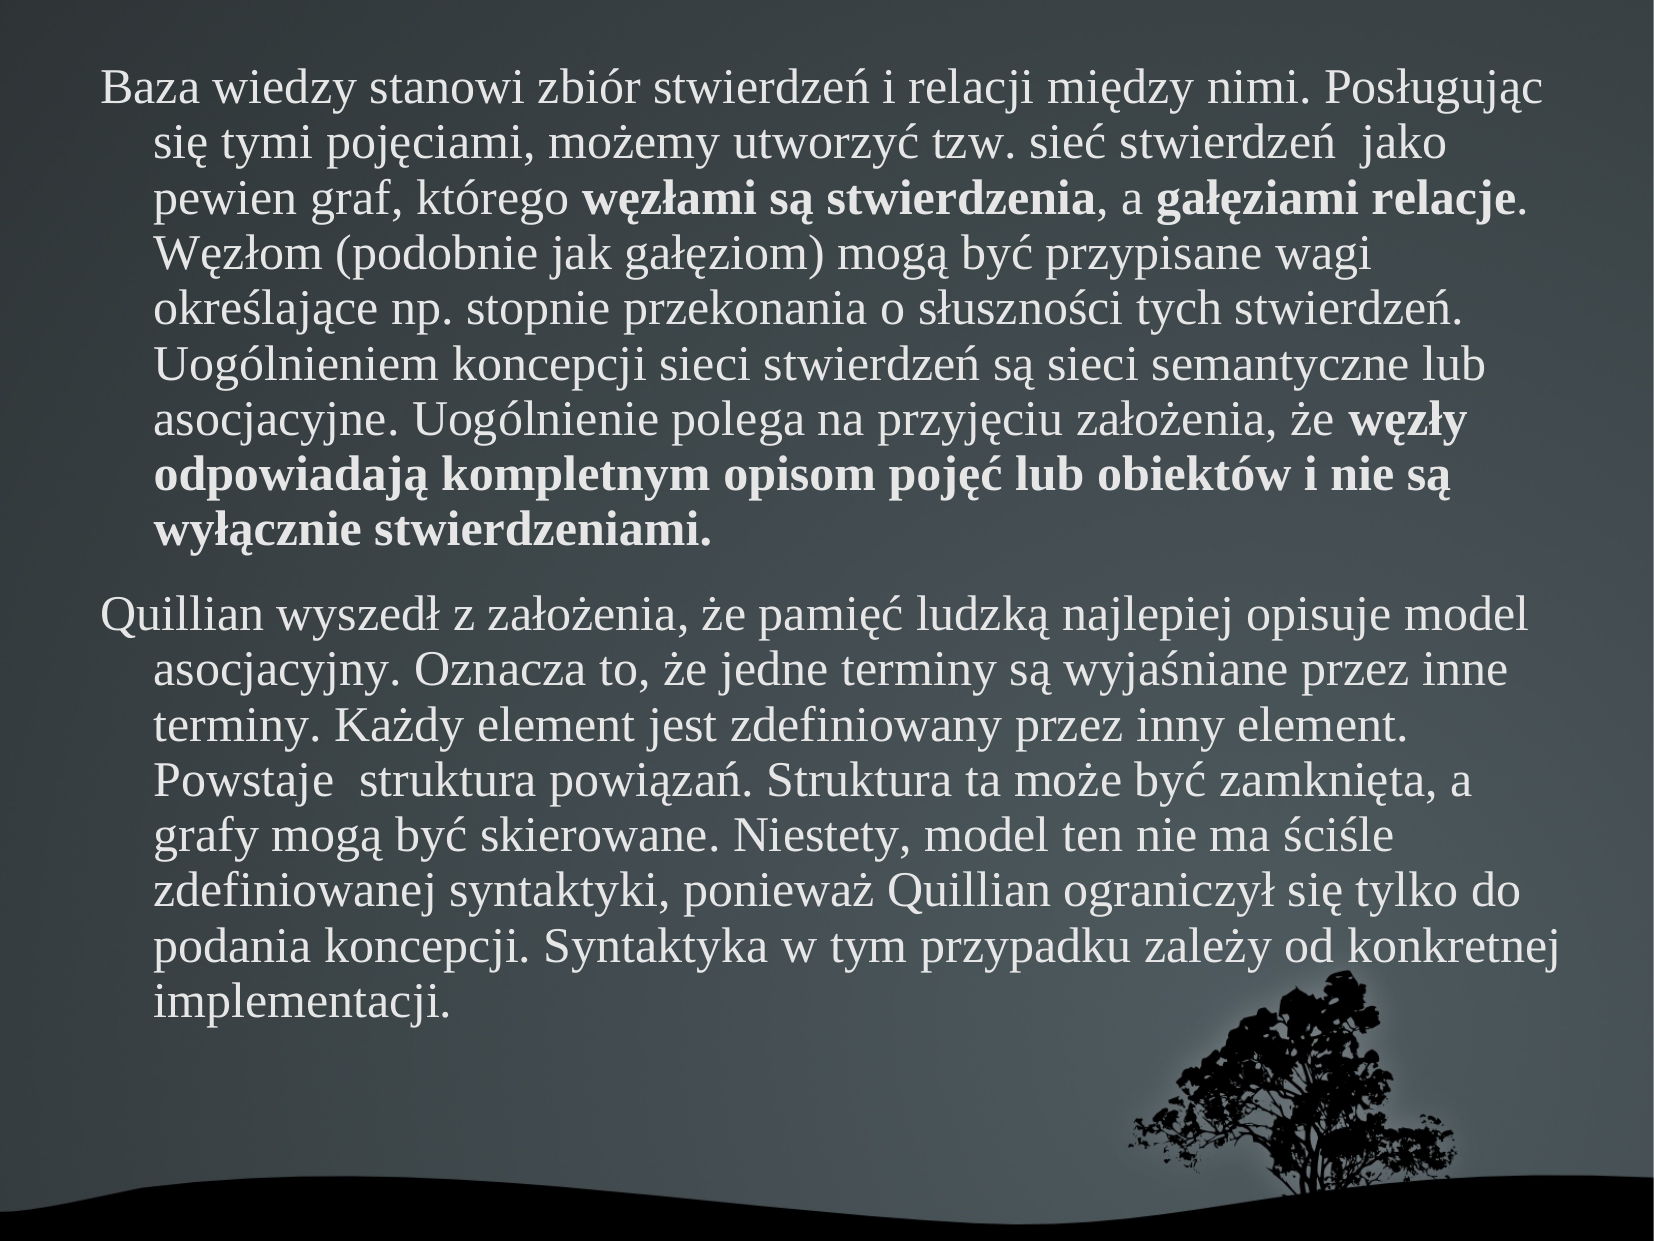

#
Baza wiedzy stanowi zbiór stwierdzeń i rela­cji między nimi. Posługując się tymi pojęciami, możemy utworzyć tzw. sieć stwierdzeń jako pewien graf, którego węzłami są stwierdzenia, a gałęziami relacje. Węzłom (podobnie jak gałęziom) mogą być przypisane wagi określające np. stopnie przekonania o słuszności tych stwierdzeń. Uogólnieniem koncepcji sieci stwierdzeń są sieci semantyczne lub asocjacyjne. Uogólnienie polega na przyjęciu założenia, że węzły odpowiadają kompletnym opisom pojęć lub obiektów i nie są wyłącznie stwierdzeniami.
Quillian wyszedł z założenia, że pamięć ludzką najlepiej opisuje model asocjacyjny. Oznacza to, że jedne terminy są wyjaśniane przez inne terminy. Każdy element jest zdefiniowany przez inny element. Powstaje struktura powiązań. Struktura ta może być zamknięta, a grafy mogą być skierowane. Niestety, model ten nie ma ściśle zdefiniowanej syntaktyki, ponieważ Quillian ograniczył się tylko do podania koncepcji. Syntaktyka w tym przypadku zależy od konkretnej implementacji.